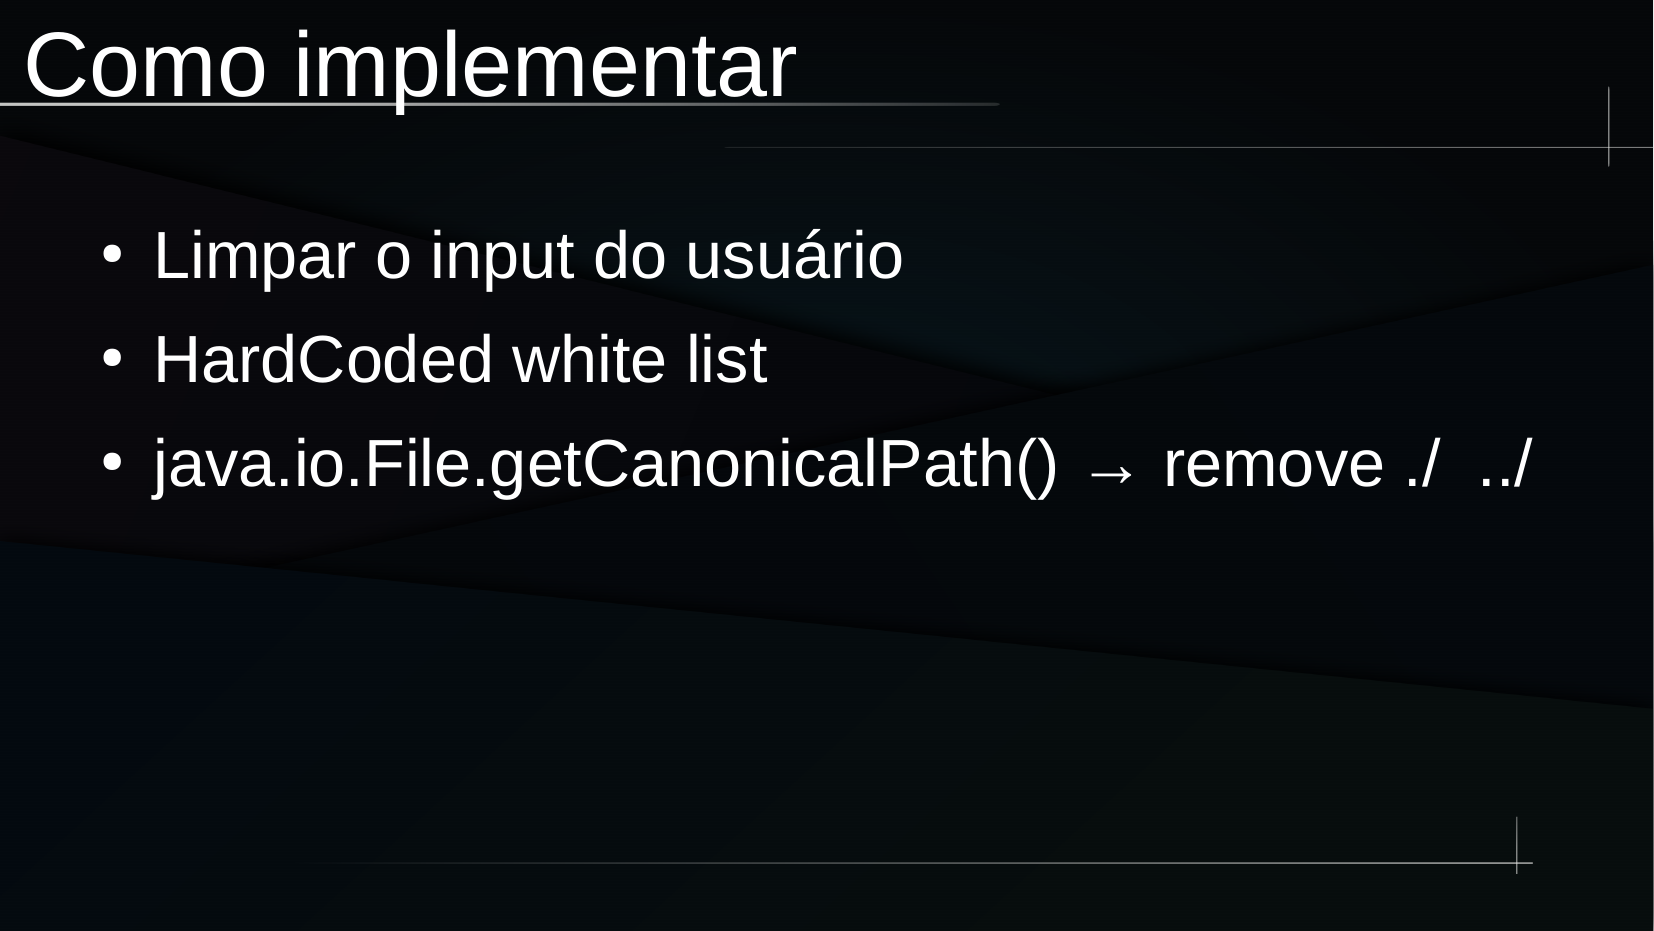

# Como implementar
Limpar o input do usuário
HardCoded white list
java.io.File.getCanonicalPath() → remove ./ ../